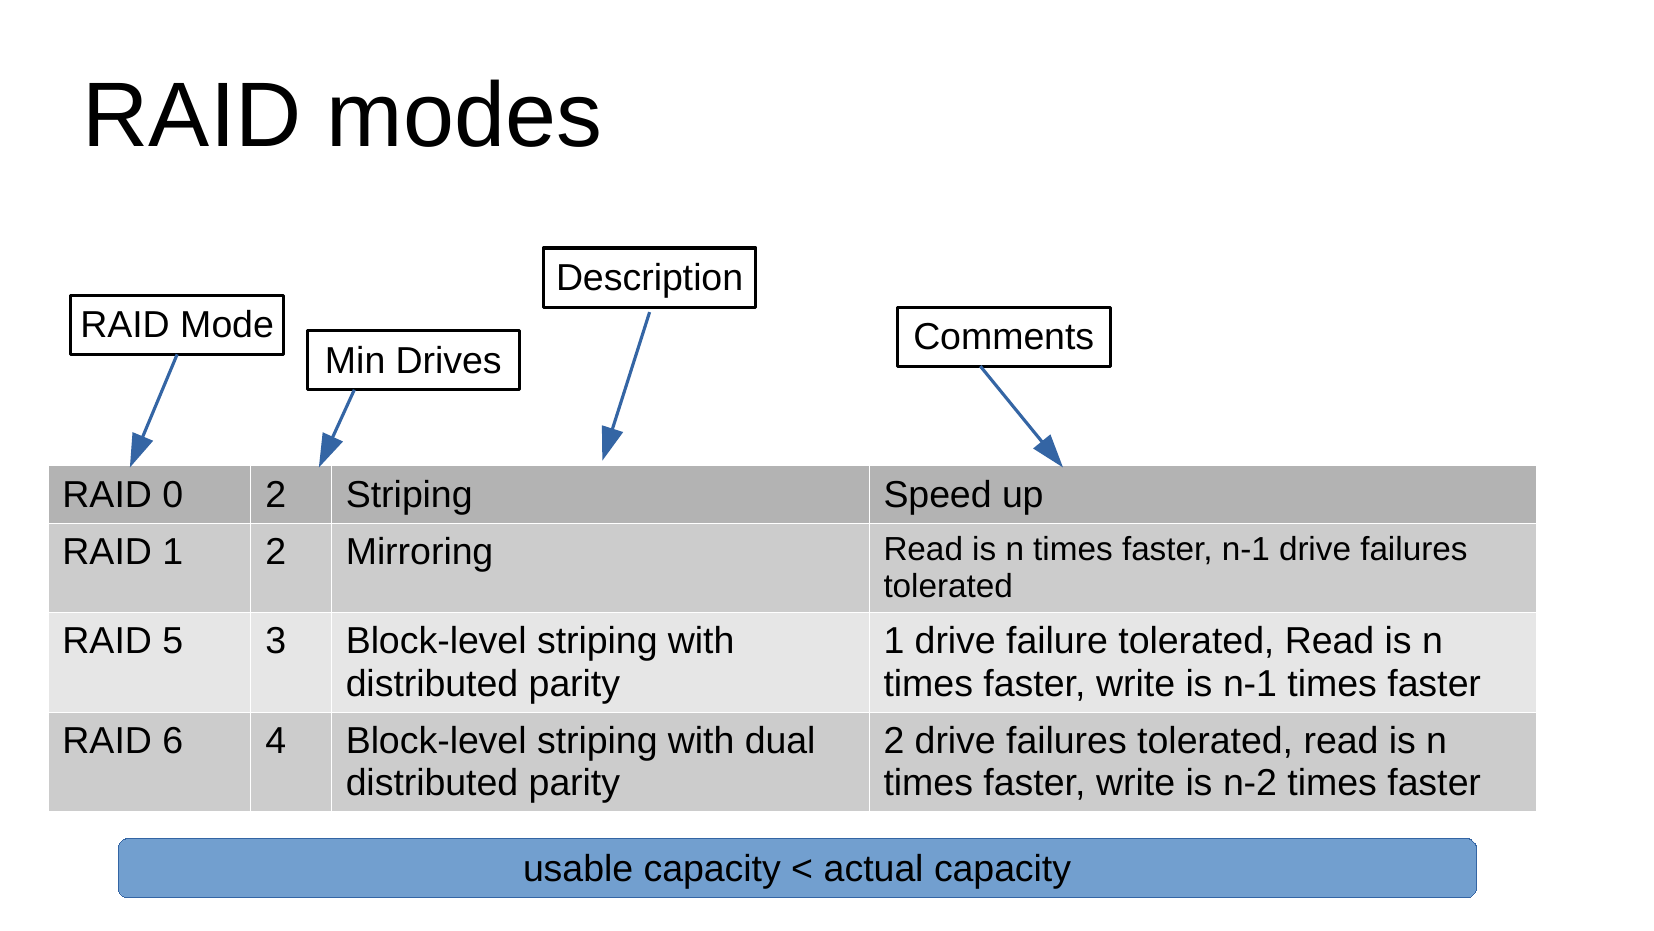

# RAID modes
Description
RAID Mode
Comments
Min Drives
| RAID 0 | 2 | Striping | Speed up |
| --- | --- | --- | --- |
| RAID 1 | 2 | Mirroring | Read is n times faster, n-1 drive failures tolerated |
| RAID 5 | 3 | Block-level striping with distributed parity | 1 drive failure tolerated, Read is n times faster, write is n-1 times faster |
| RAID 6 | 4 | Block-level striping with dual distributed parity | 2 drive failures tolerated, read is n times faster, write is n-2 times faster |
usable capacity < actual capacity